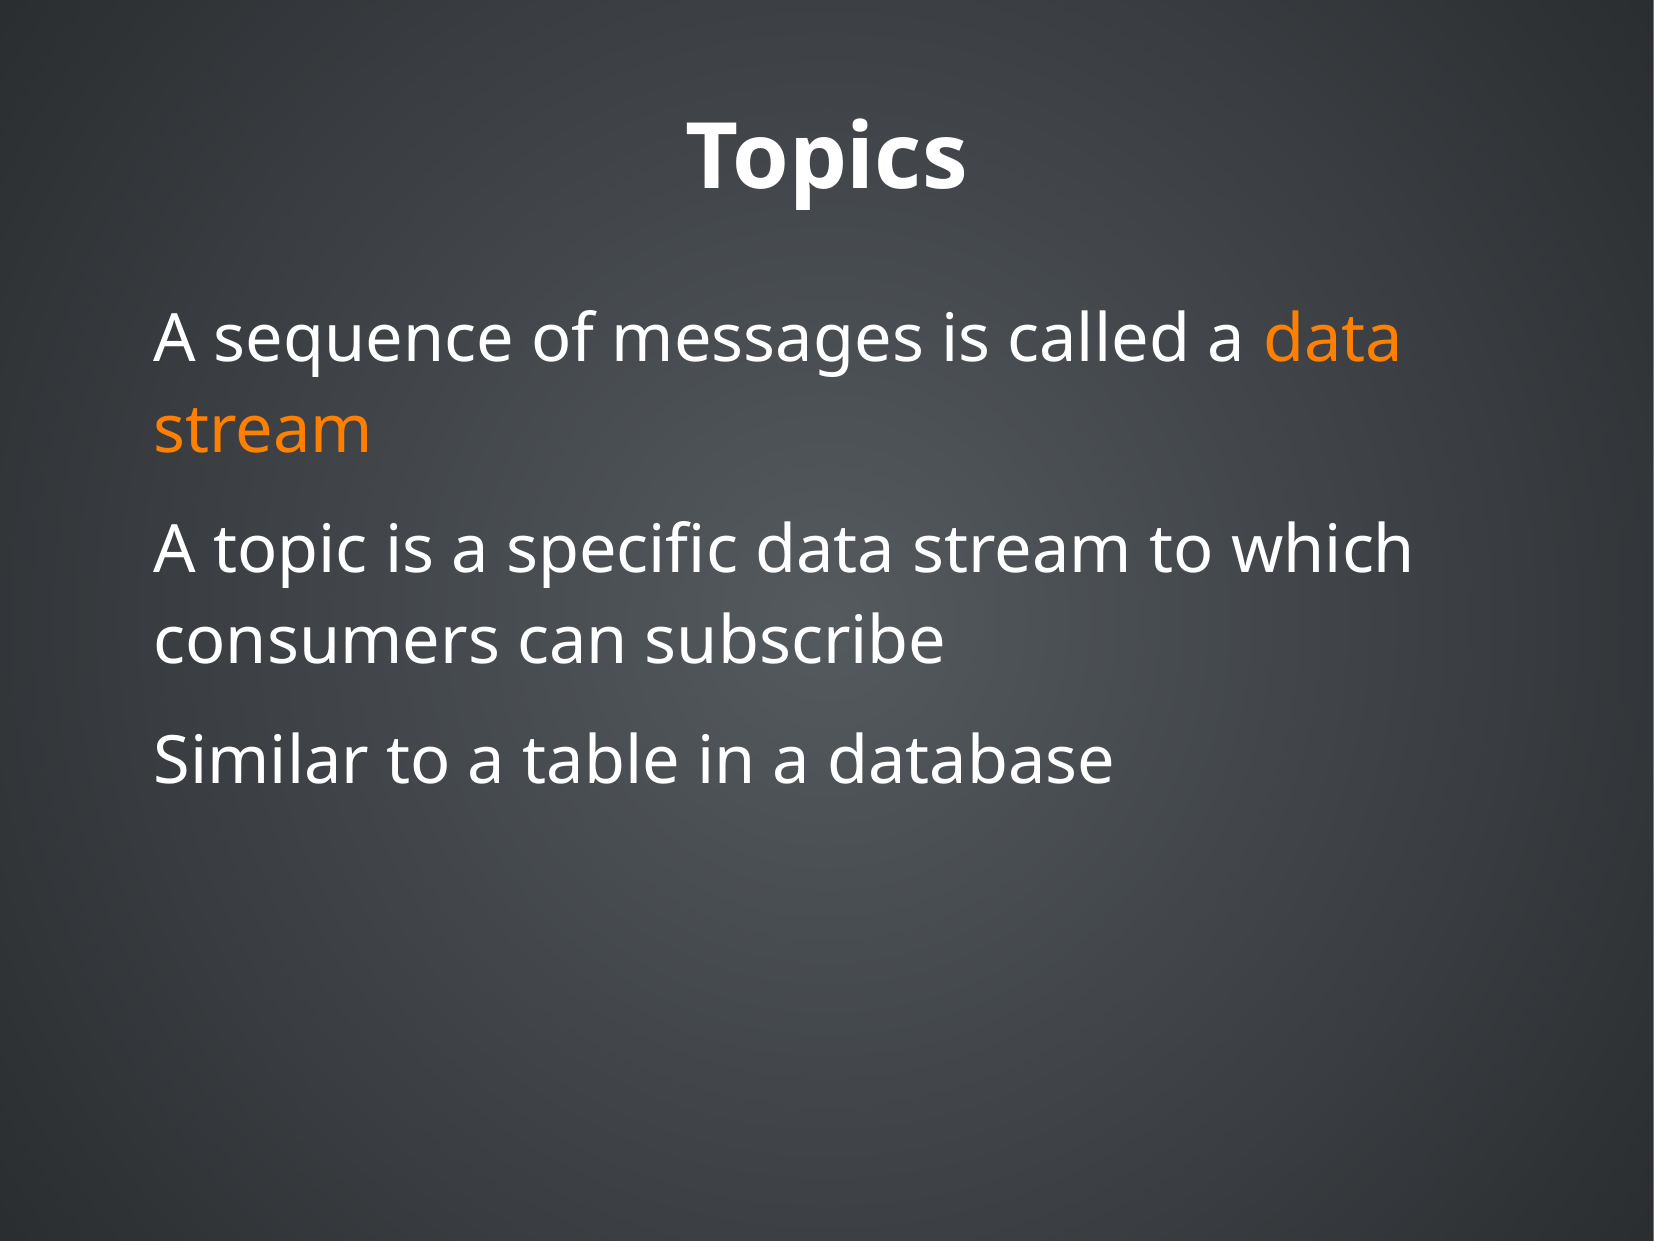

# Topics
A sequence of messages is called a data stream
A topic is a specific data stream to which consumers can subscribe
Similar to a table in a database